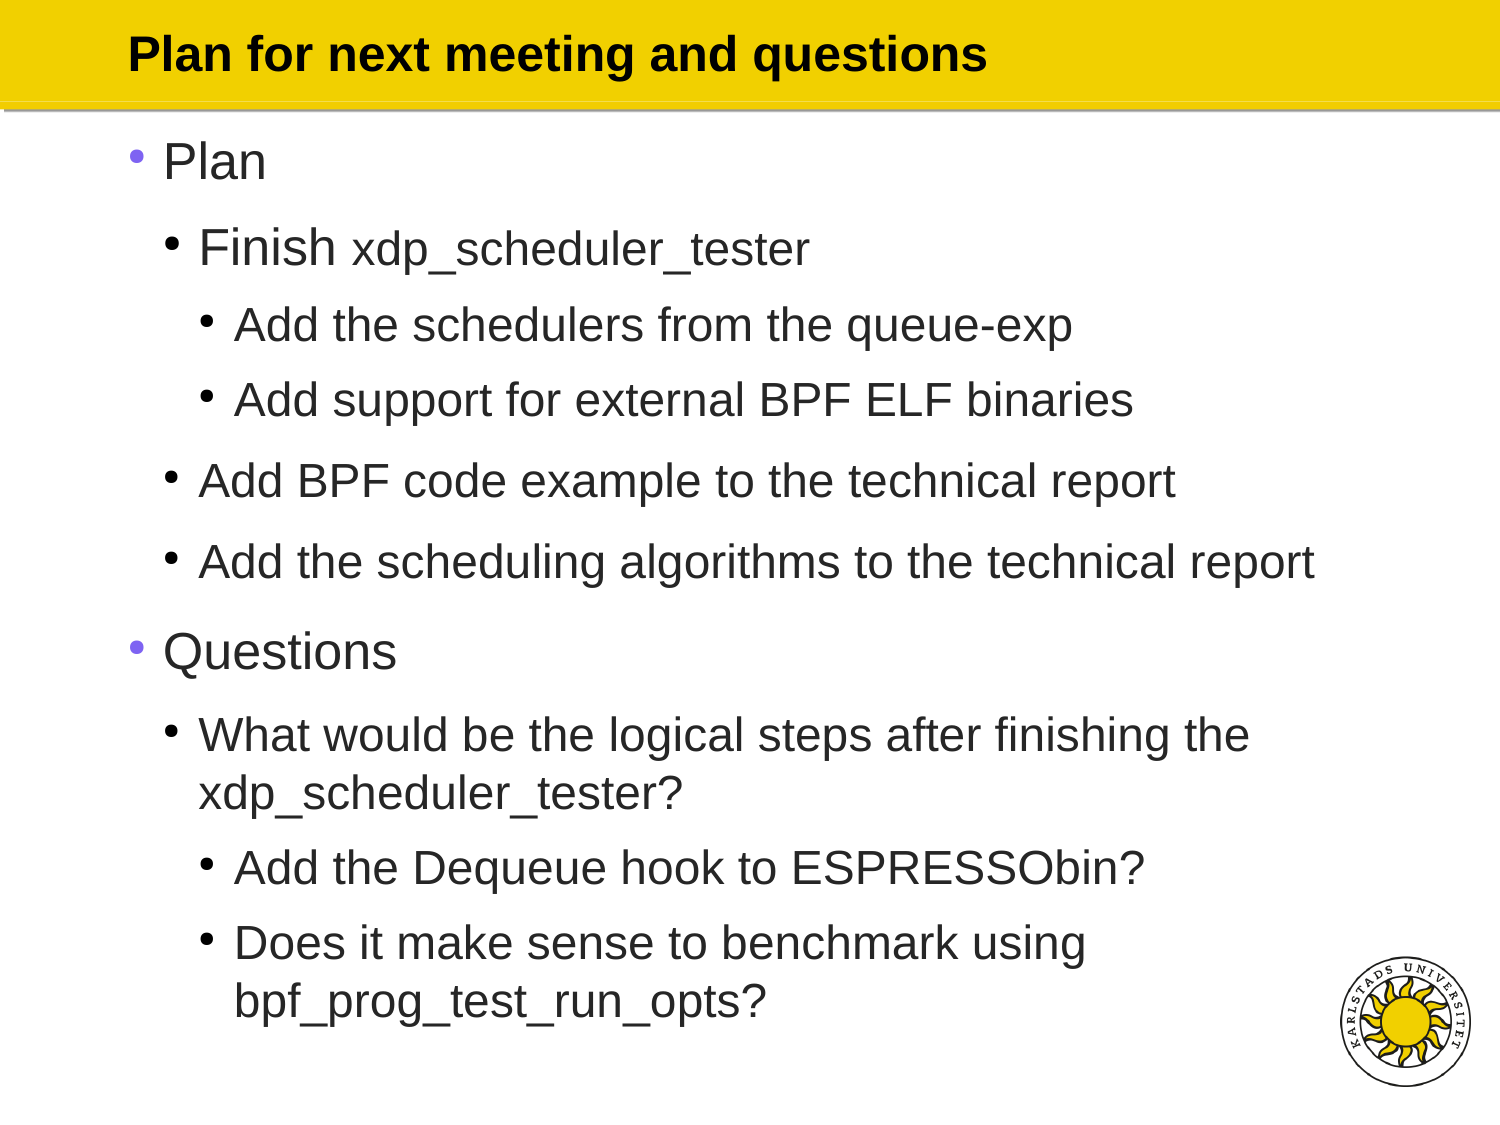

# Plan for next meeting and questions
Plan
Finish xdp_scheduler_tester
Add the schedulers from the queue-exp
Add support for external BPF ELF binaries
Add BPF code example to the technical report
Add the scheduling algorithms to the technical report
Questions
What would be the logical steps after finishing the xdp_scheduler_tester?
Add the Dequeue hook to ESPRESSObin?
Does it make sense to benchmark using bpf_prog_test_run_opts?